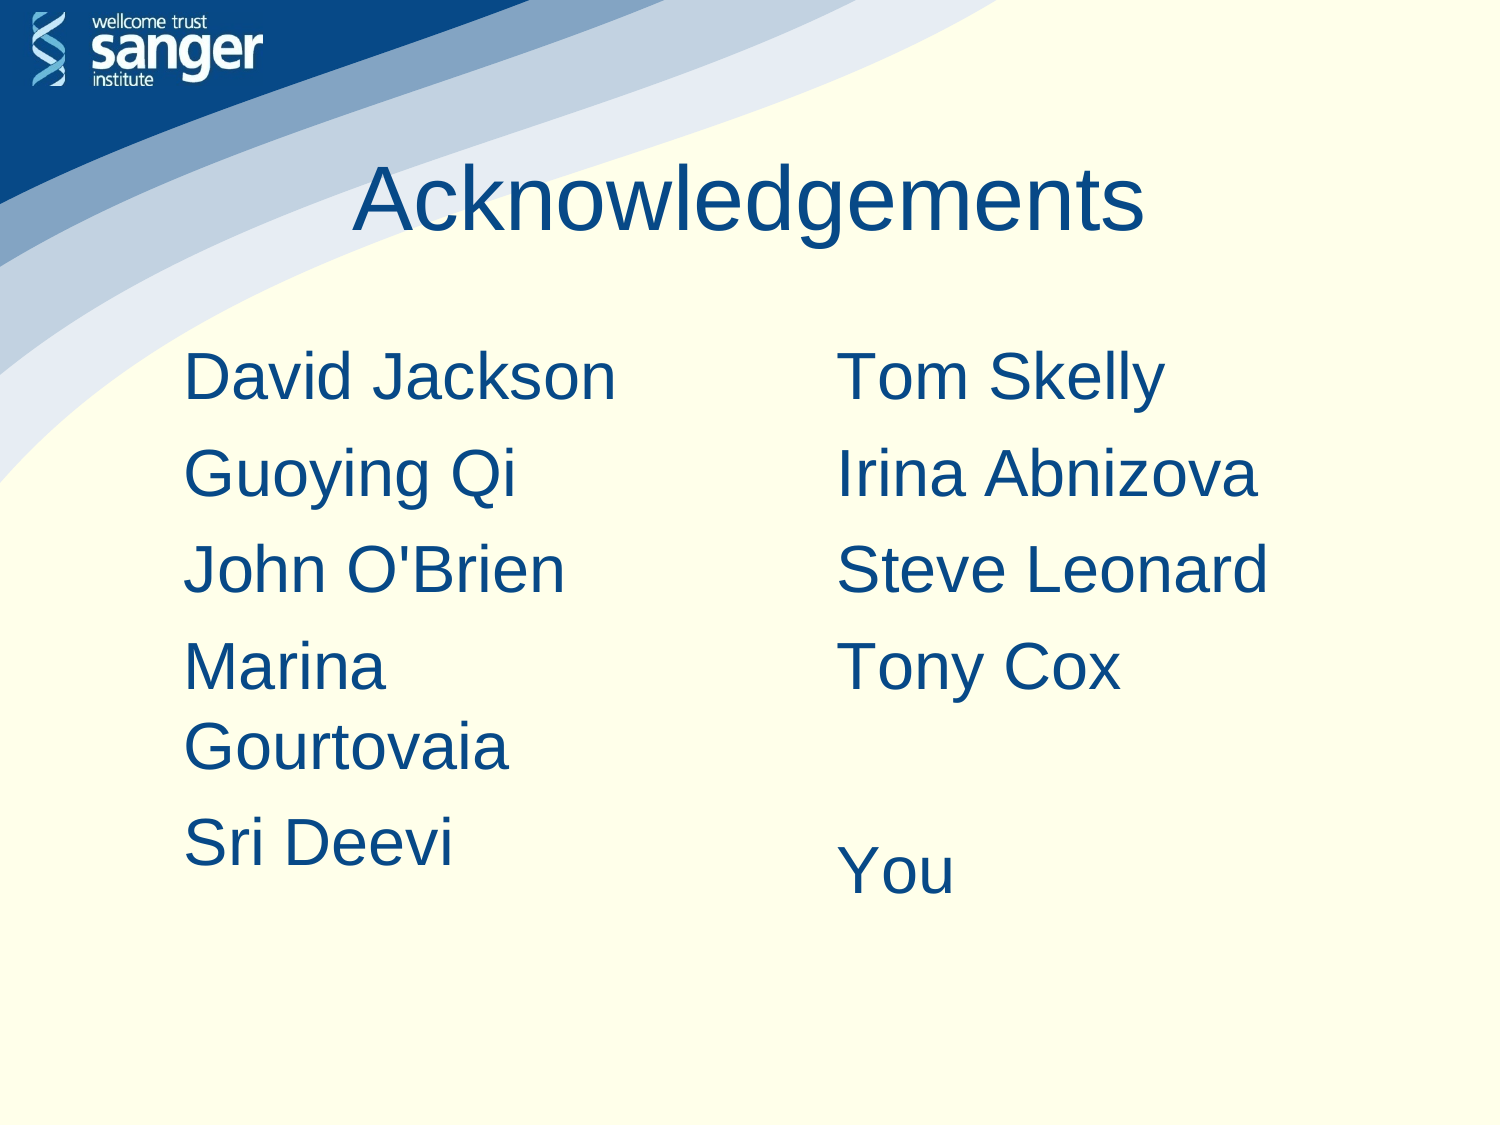

# Acknowledgements
David Jackson
Guoying Qi
John O'Brien
Marina Gourtovaia
Sri Deevi
Tom Skelly
Irina Abnizova
Steve Leonard
Tony Cox
You